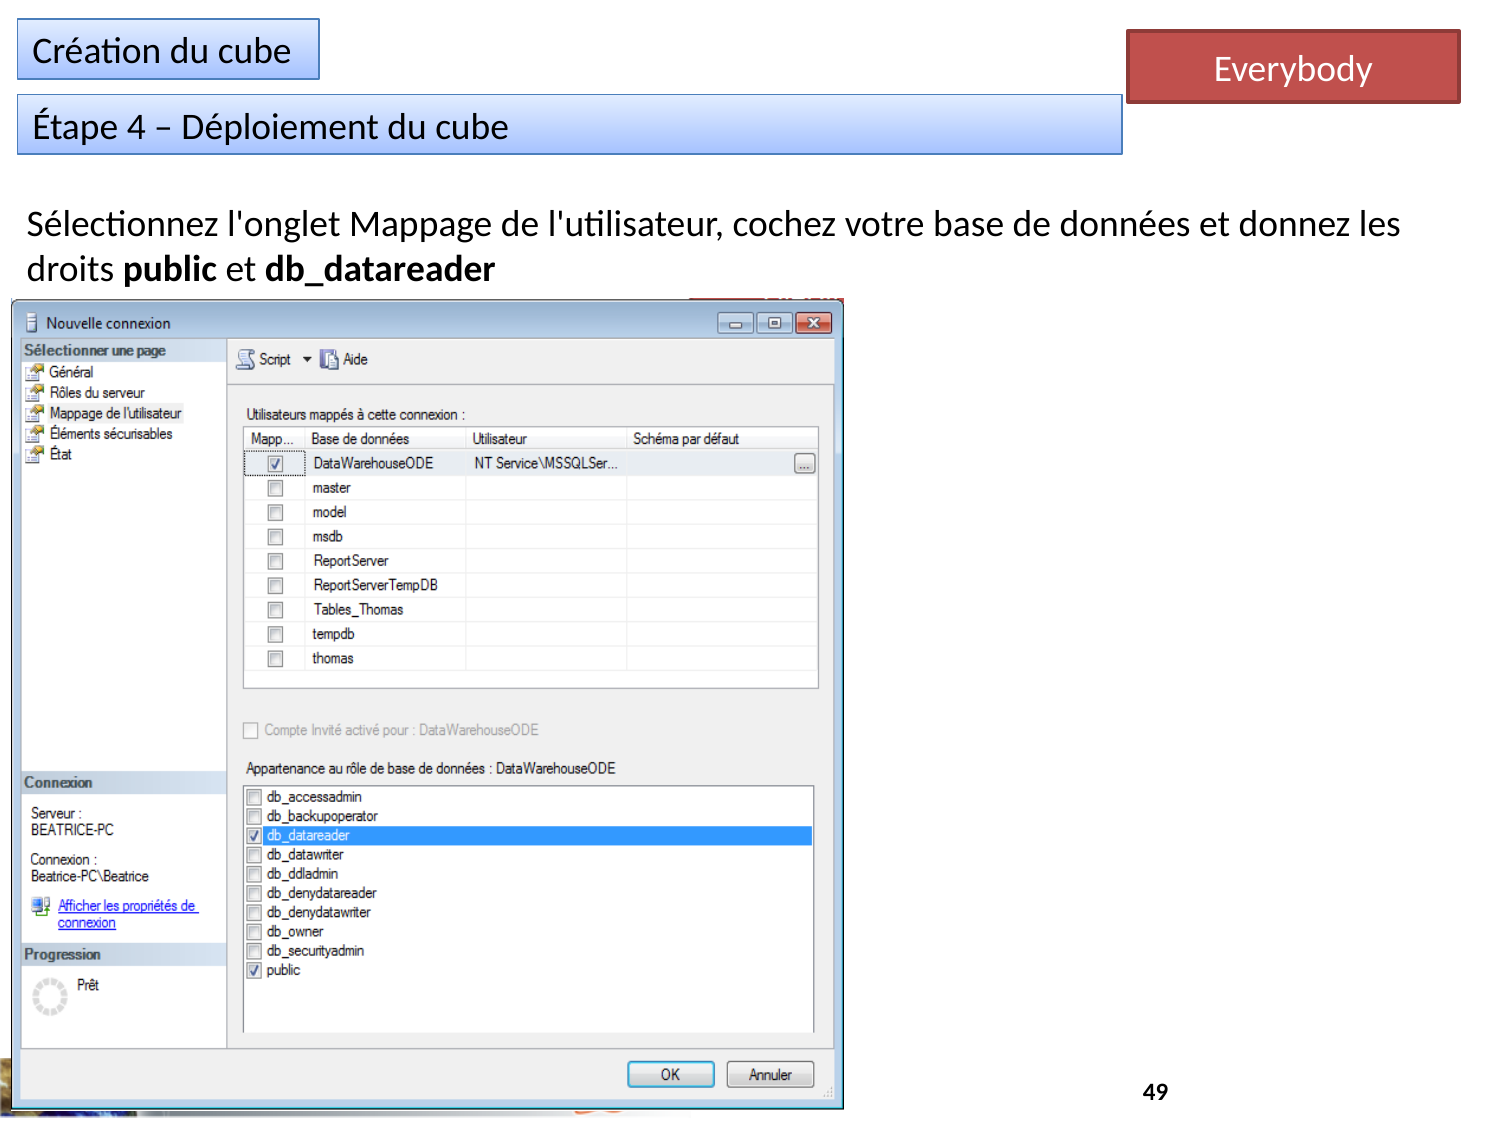

Création du cube
Everybody
Étape 4 – Déploiement du cube
Sélectionnez l'onglet Mappage de l'utilisateur, cochez votre base de données et donnez les droits public et db_datareader